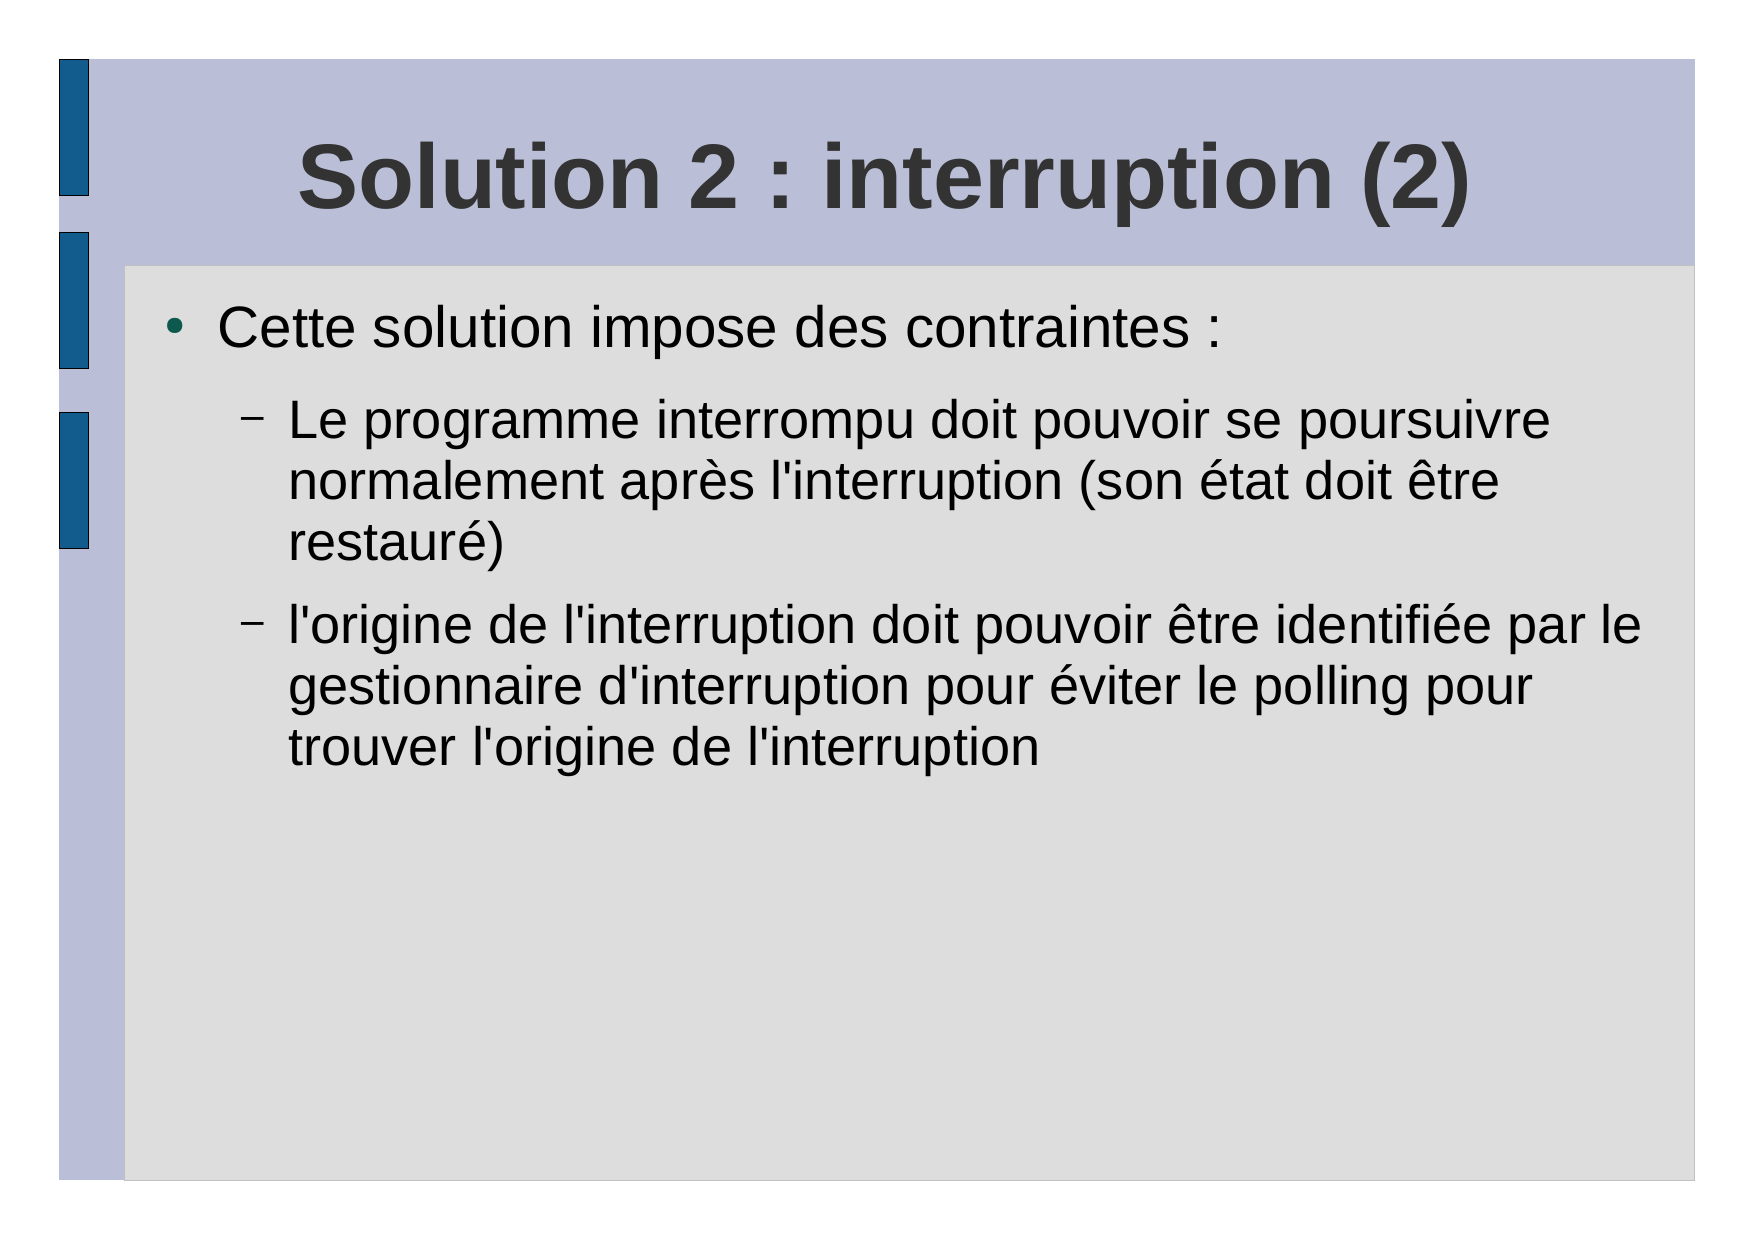

# Solution 2 : interruption (2)
Cette solution impose des contraintes :
Le programme interrompu doit pouvoir se poursuivre normalement après l'interruption (son état doit être restauré)
l'origine de l'interruption doit pouvoir être identifiée par le gestionnaire d'interruption pour éviter le polling pour trouver l'origine de l'interruption